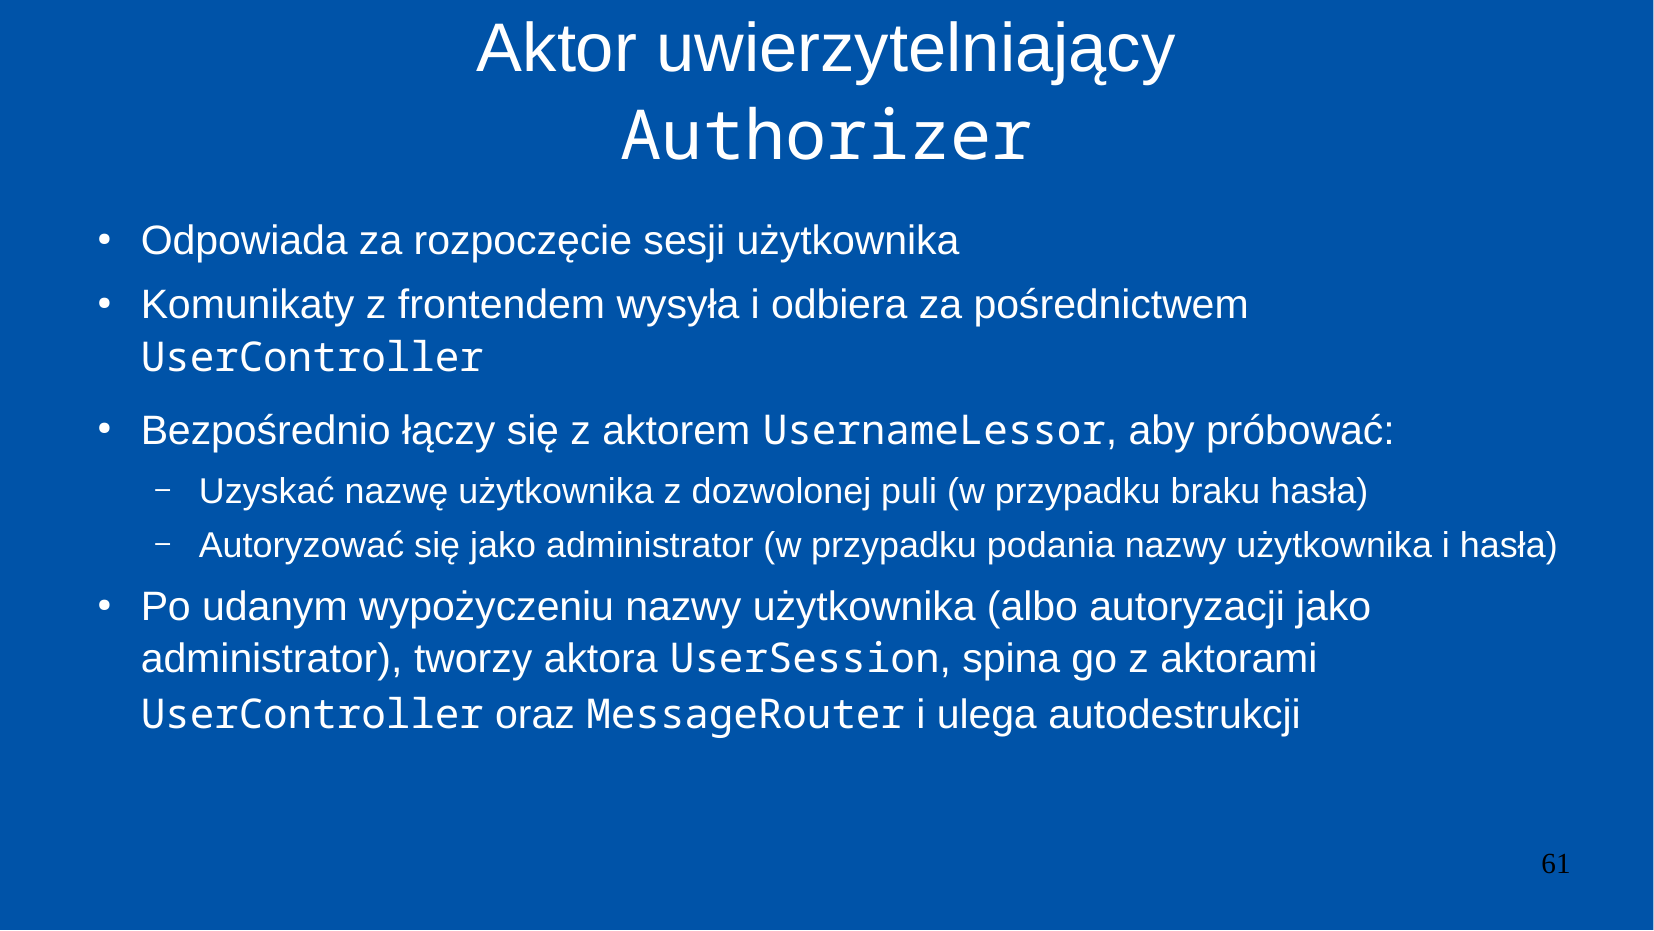

# Aktor uwierzytelniający Authorizer
Odpowiada za rozpoczęcie sesji użytkownika
Komunikaty z frontendem wysyła i odbiera za pośrednictwem UserController
Bezpośrednio łączy się z aktorem UsernameLessor, aby próbować:
Uzyskać nazwę użytkownika z dozwolonej puli (w przypadku braku hasła)
Autoryzować się jako administrator (w przypadku podania nazwy użytkownika i hasła)
Po udanym wypożyczeniu nazwy użytkownika (albo autoryzacji jako administrator), tworzy aktora UserSession, spina go z aktorami UserController oraz MessageRouter i ulega autodestrukcji
61